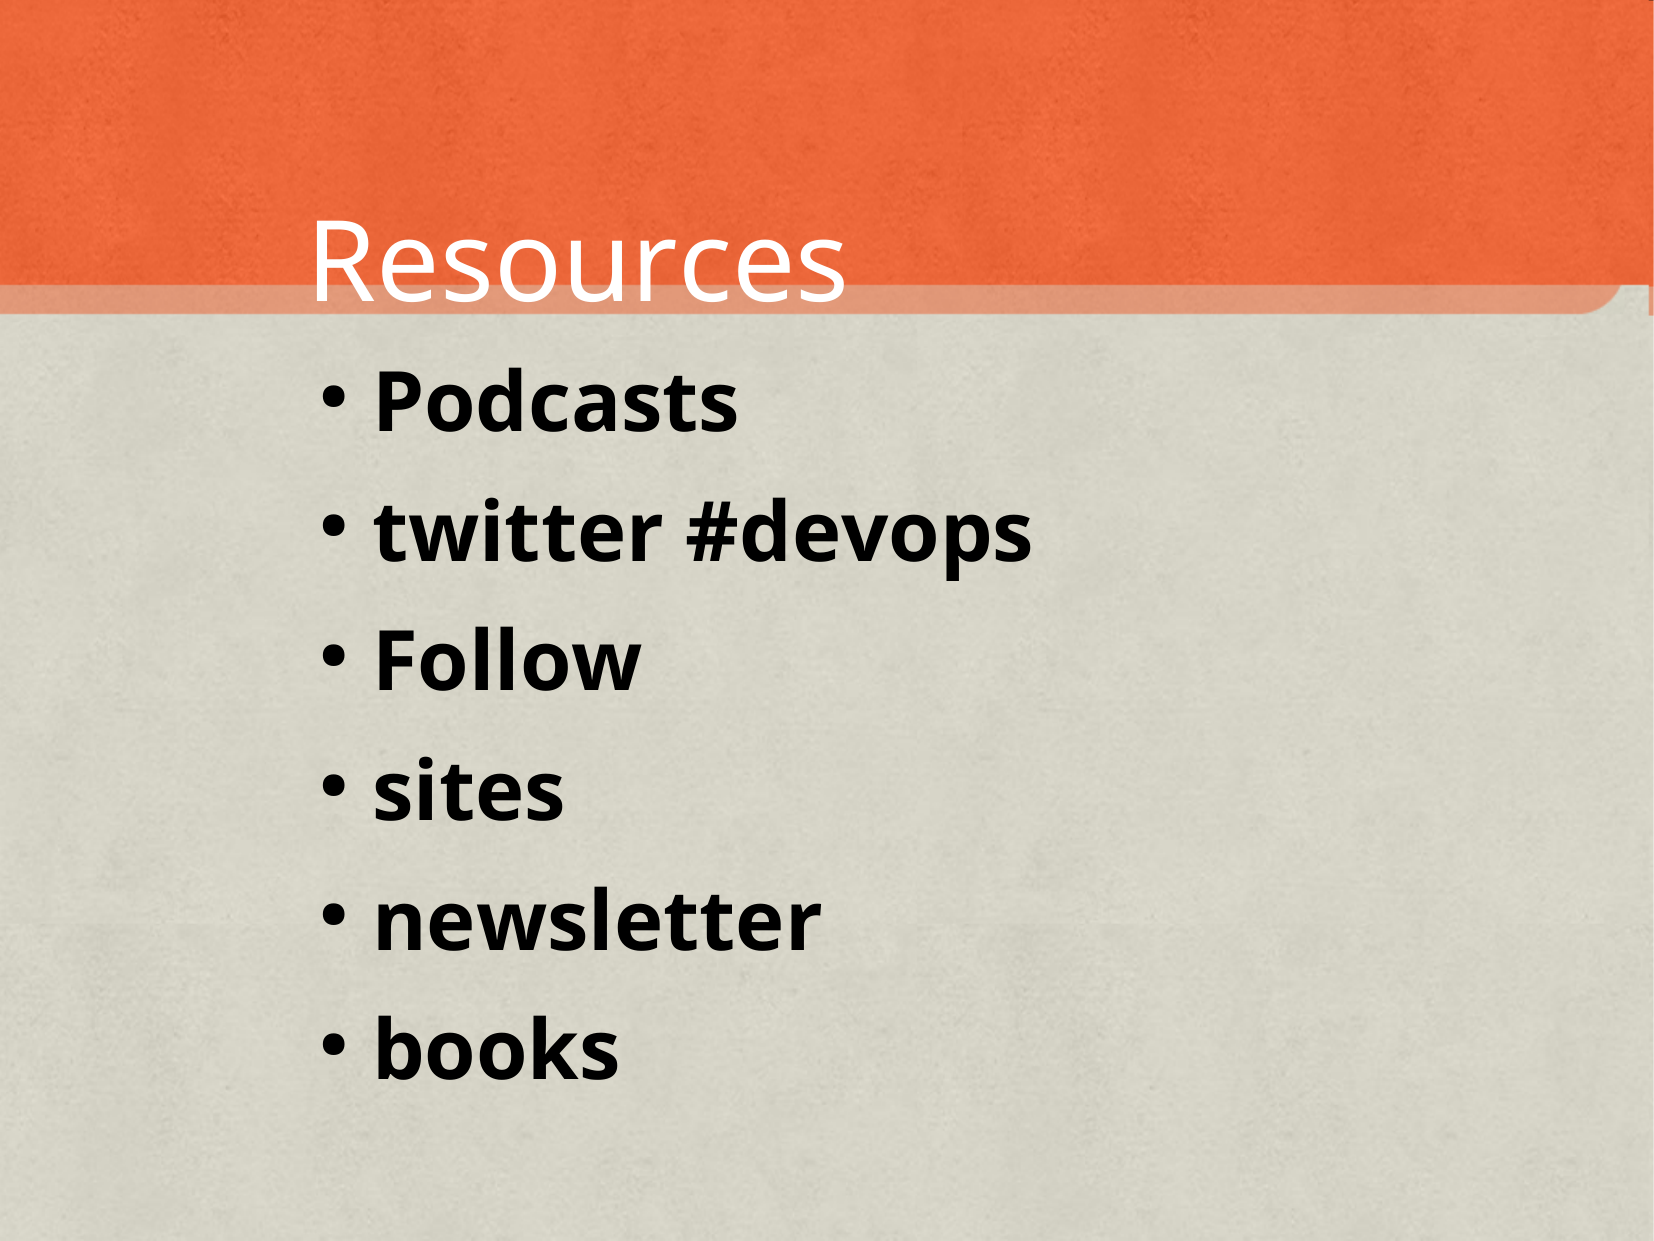

# Resources
Podcasts
twitter #devops
Follow
sites
newsletter
books